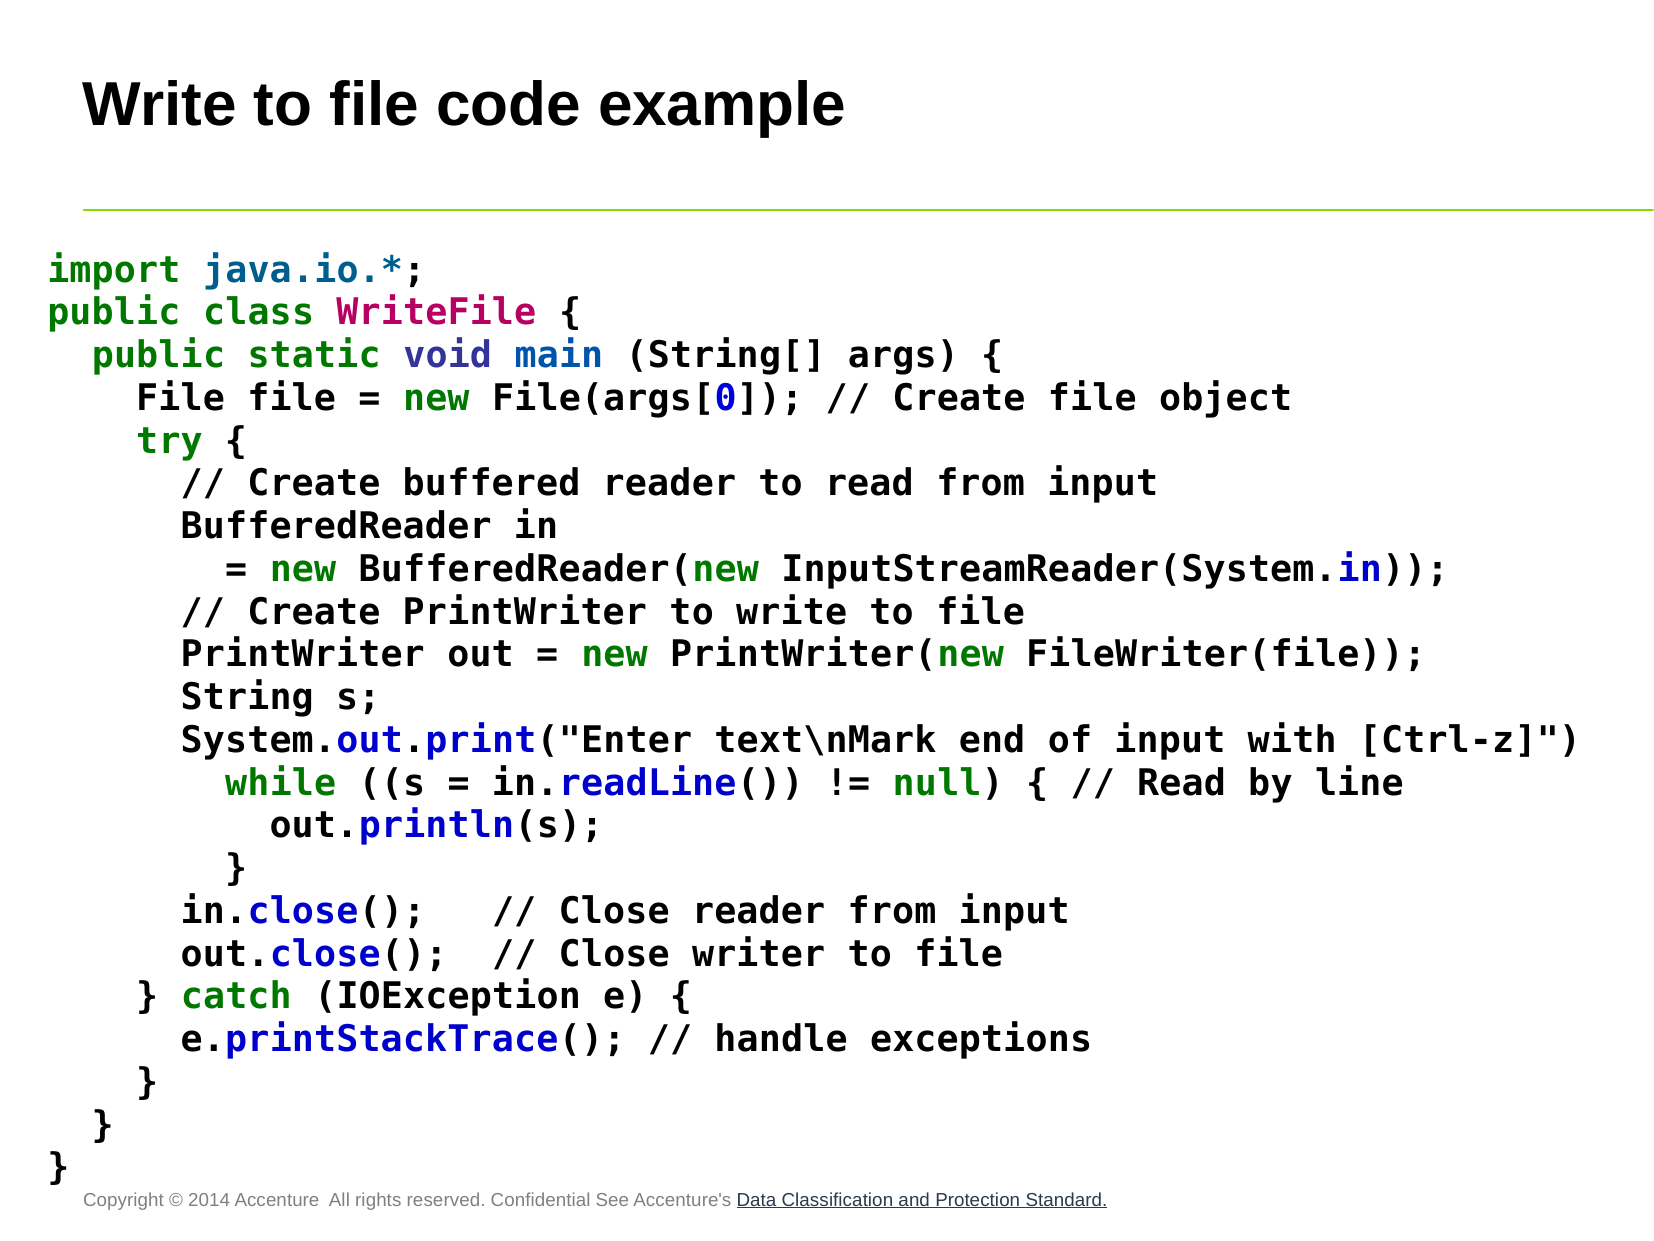

# Write to file code example
import java.io.*;
public class WriteFile {
 public static void main (String[] args) {
 File file = new File(args[0]); // Create file object
 try {
 // Create buffered reader to read from input
 BufferedReader in
 = new BufferedReader(new InputStreamReader(System.in));
 // Create PrintWriter to write to file
 PrintWriter out = new PrintWriter(new FileWriter(file));
 String s;
 System.out.print("Enter text\nMark end of input with [Ctrl-z]")
 while ((s = in.readLine()) != null) { // Read by line
 out.println(s);
 }
 in.close(); // Close reader from input
 out.close(); // Close writer to file
 } catch (IOException e) {
 e.printStackTrace(); // handle exceptions
 }
 }
}